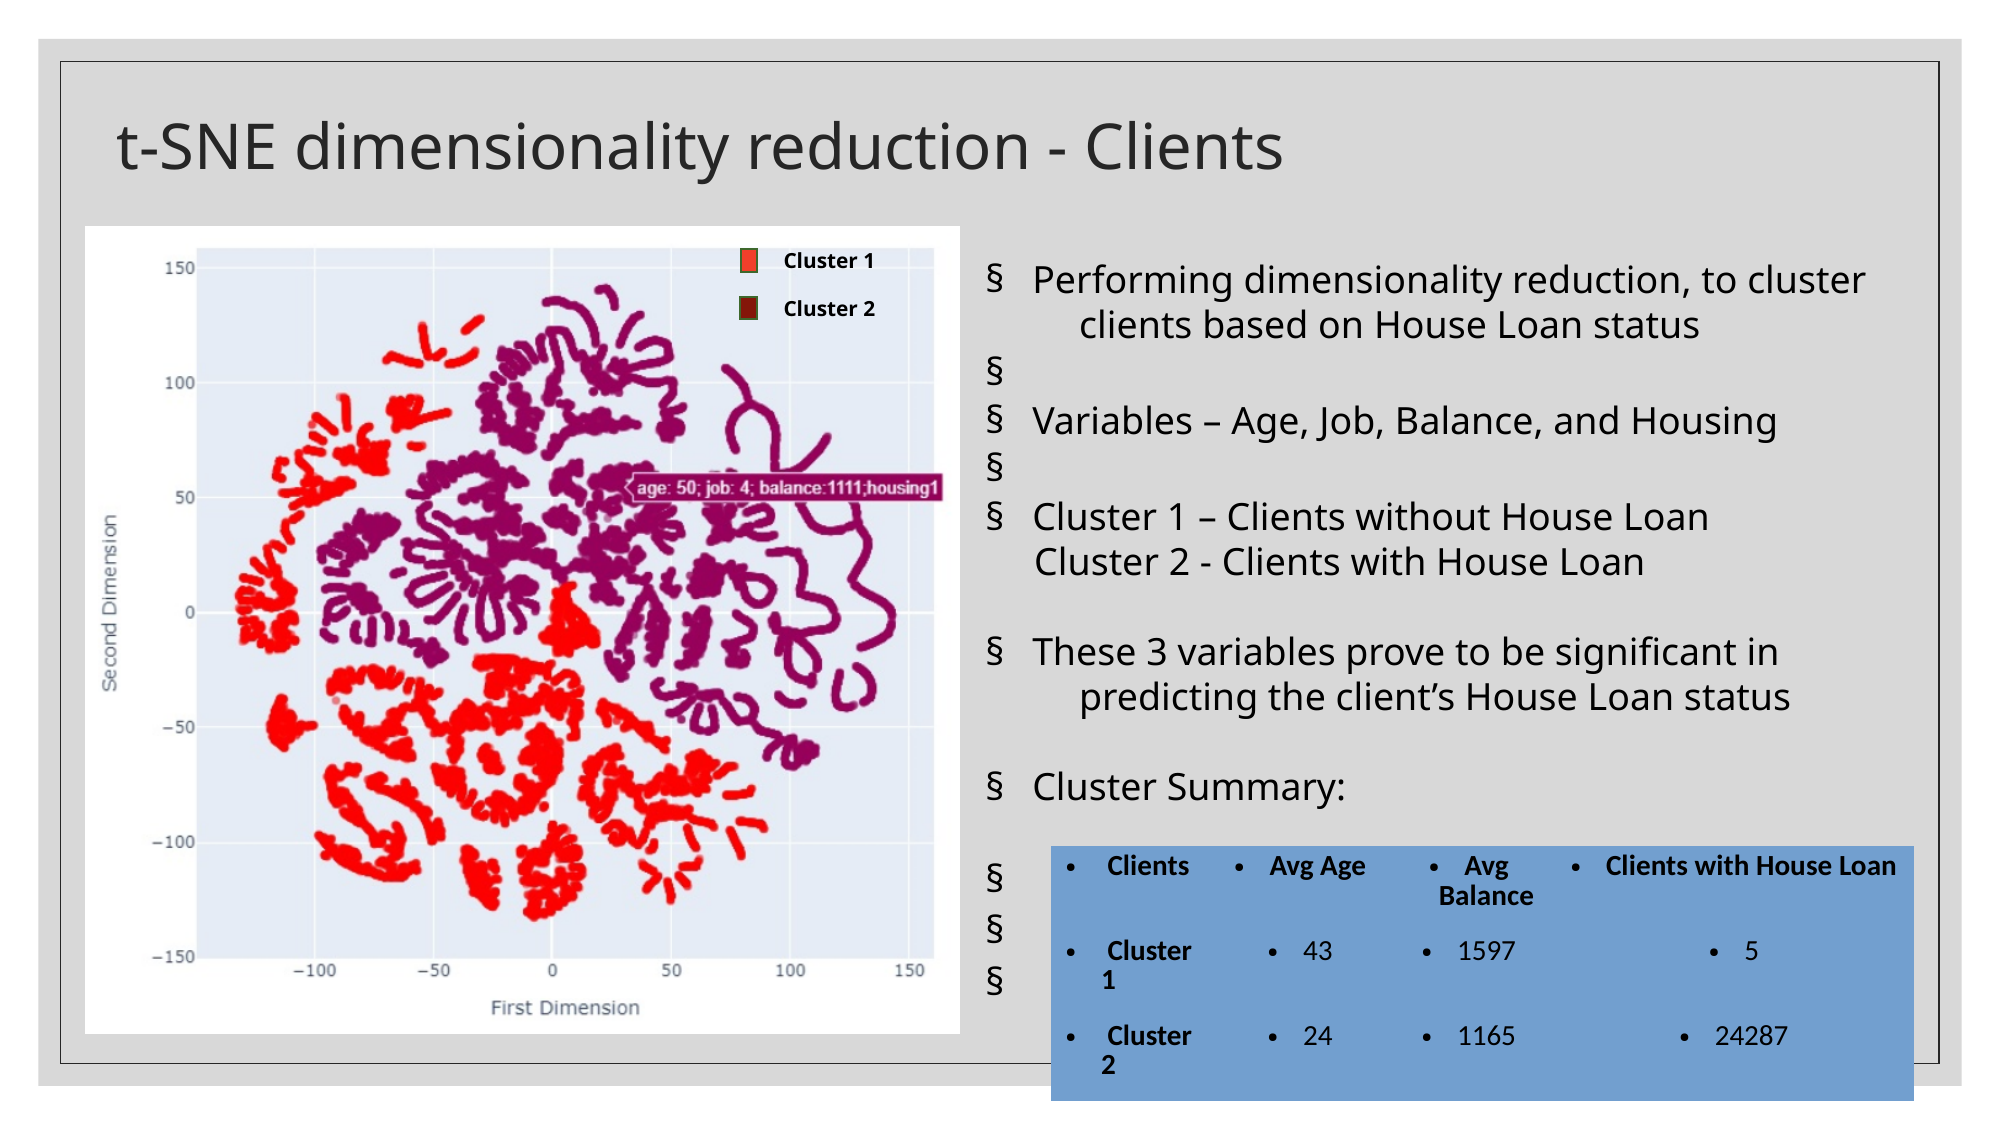

# t-SNE dimensionality reduction - Clients
Cluster 1
Performing dimensionality reduction, to cluster clients based on House Loan status
Variables – Age, Job, Balance, and Housing
Cluster 1 – Clients without House Loan
 Cluster 2 - Clients with House Loan
These 3 variables prove to be significant in predicting the client’s House Loan status
Cluster Summary:
Cluster 2
| Clients | Avg Age | Avg Balance | Clients with House Loan |
| --- | --- | --- | --- |
| Cluster 1 | 43 | 1597 | 5 |
| Cluster 2 | 24 | 1165 | 24287 |